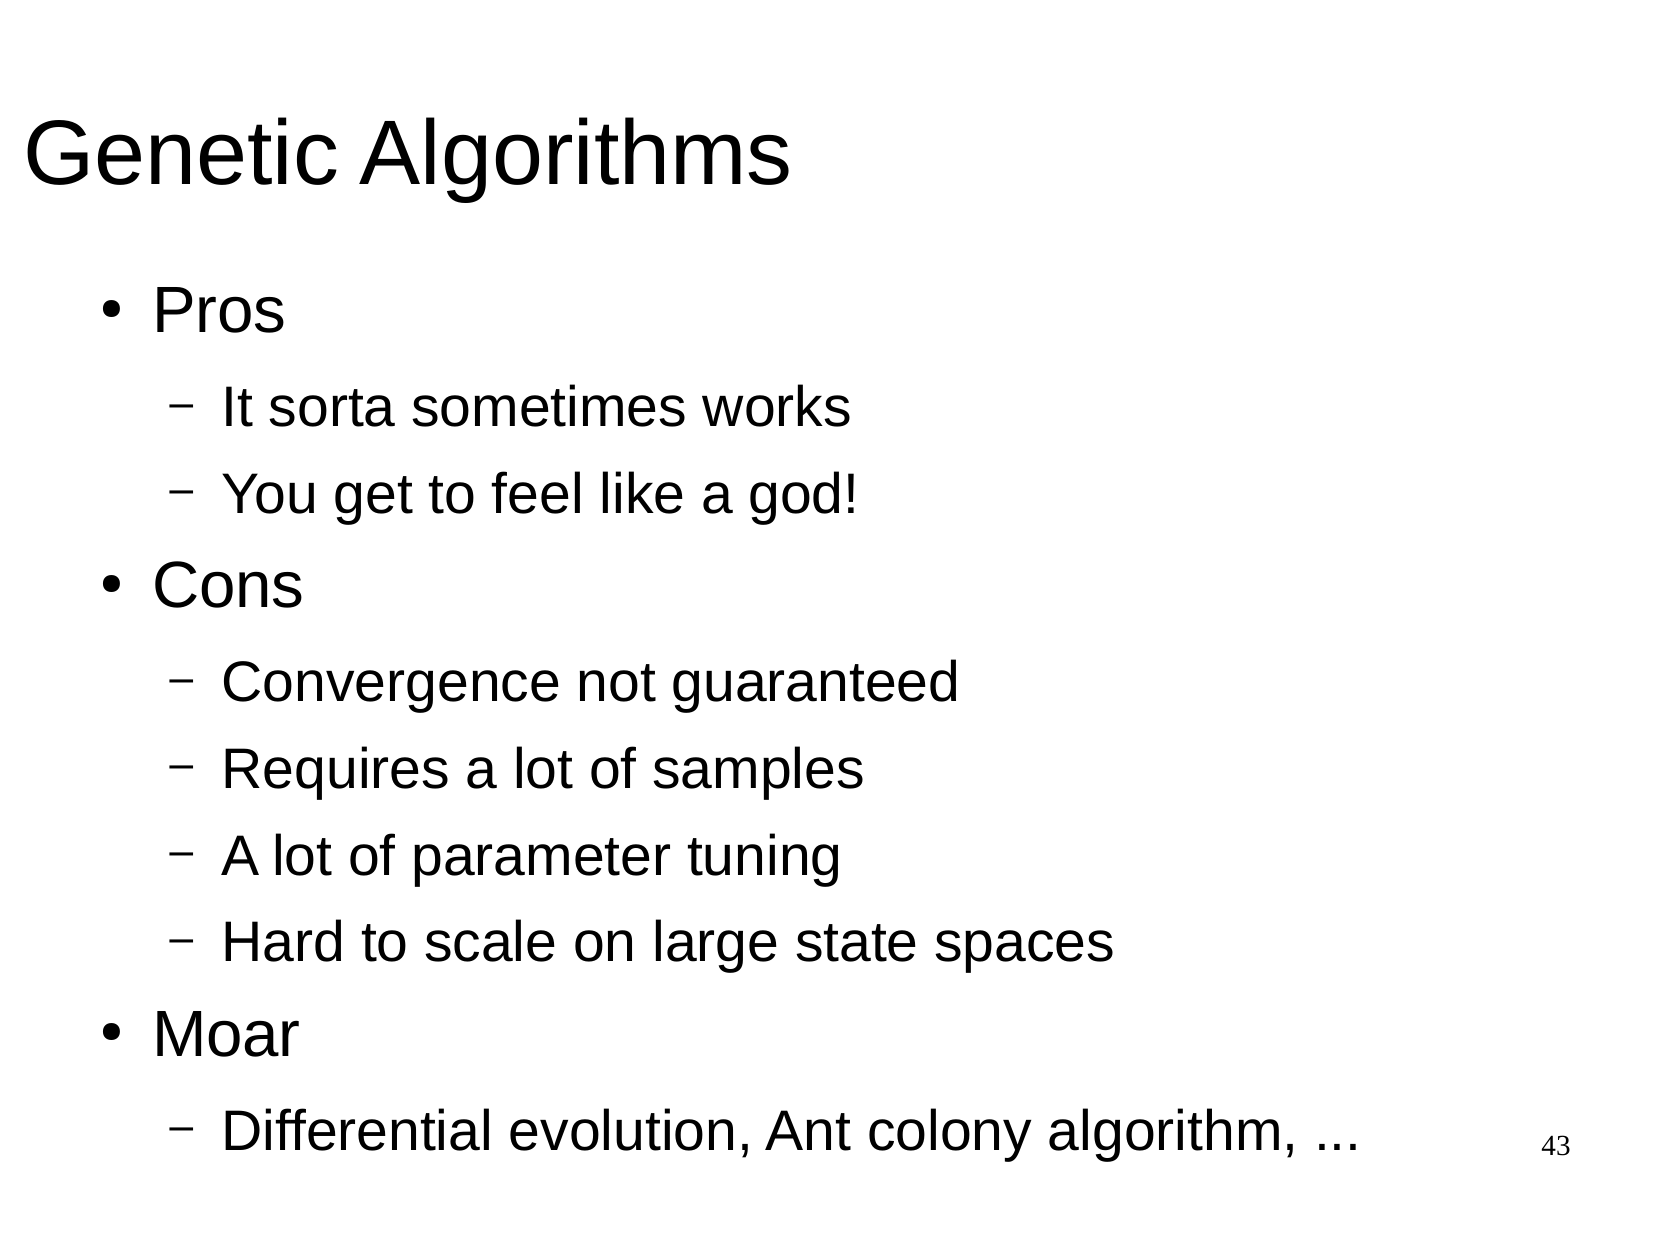

# Genetic Algorithms
Pros
It sorta sometimes works
You get to feel like a god!
Cons
Convergence not guaranteed
Requires a lot of samples
A lot of parameter tuning
Hard to scale on large state spaces
Moar
Differential evolution, Ant colony algorithm, ...
43